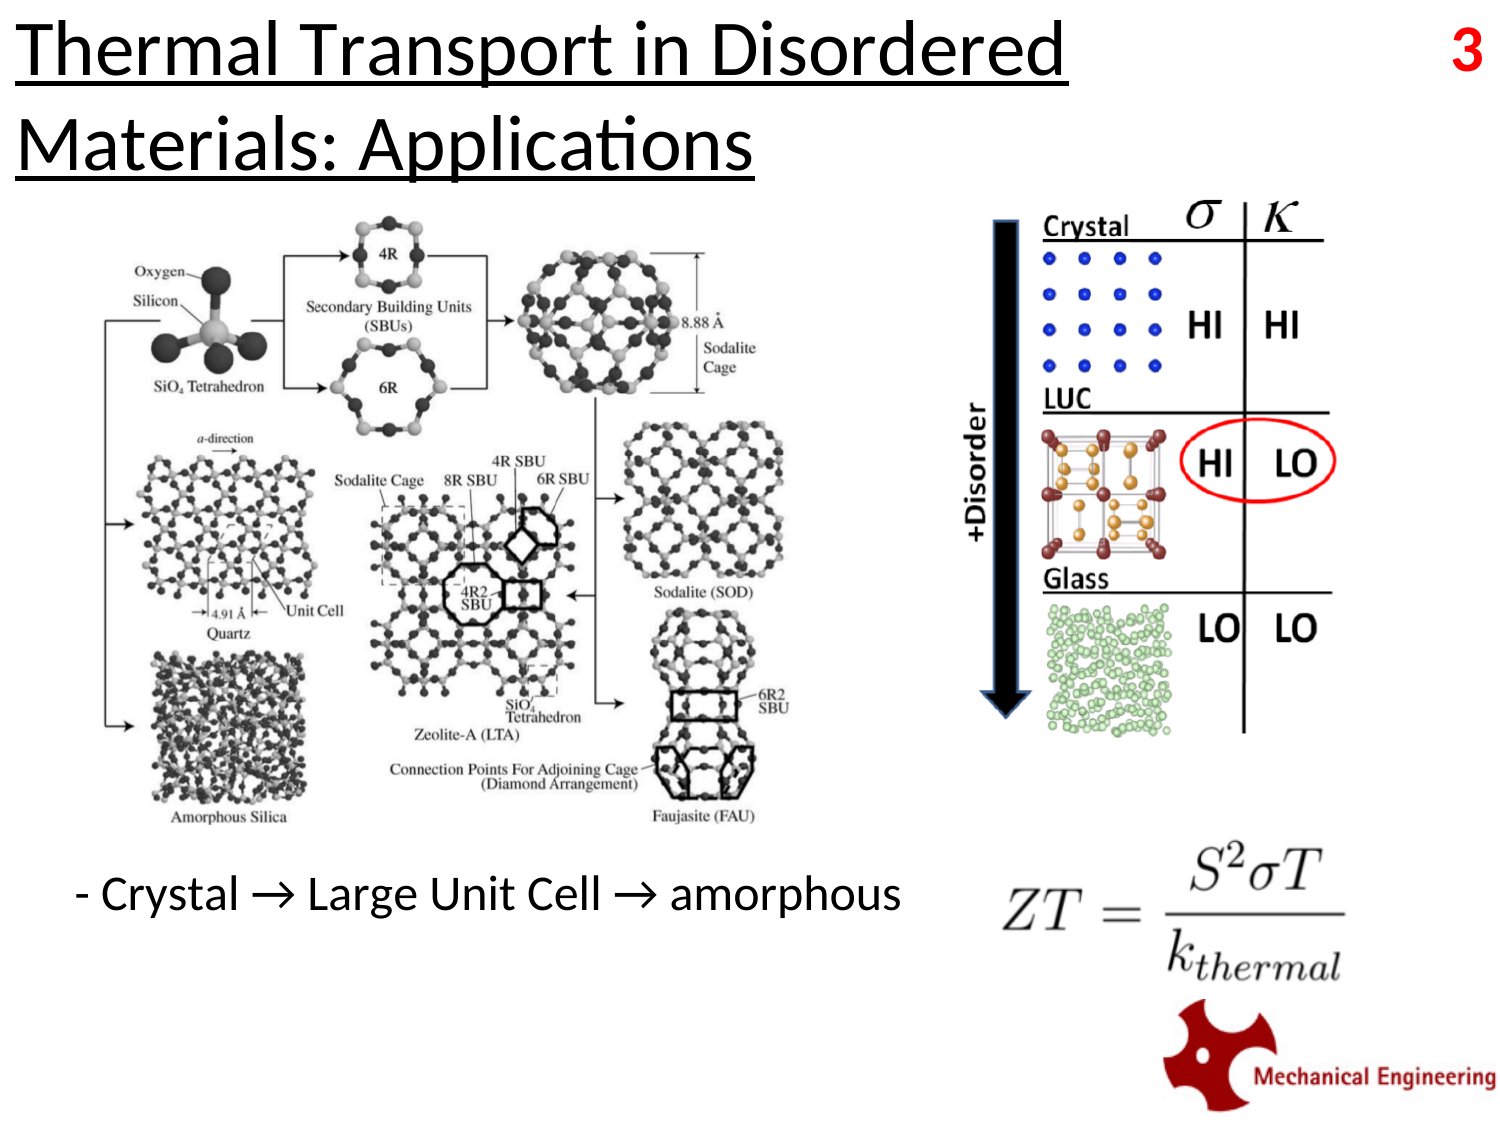

# Thermal Transport in Disordered Materials: Applications
3
- Crystal → Large Unit Cell → amorphous